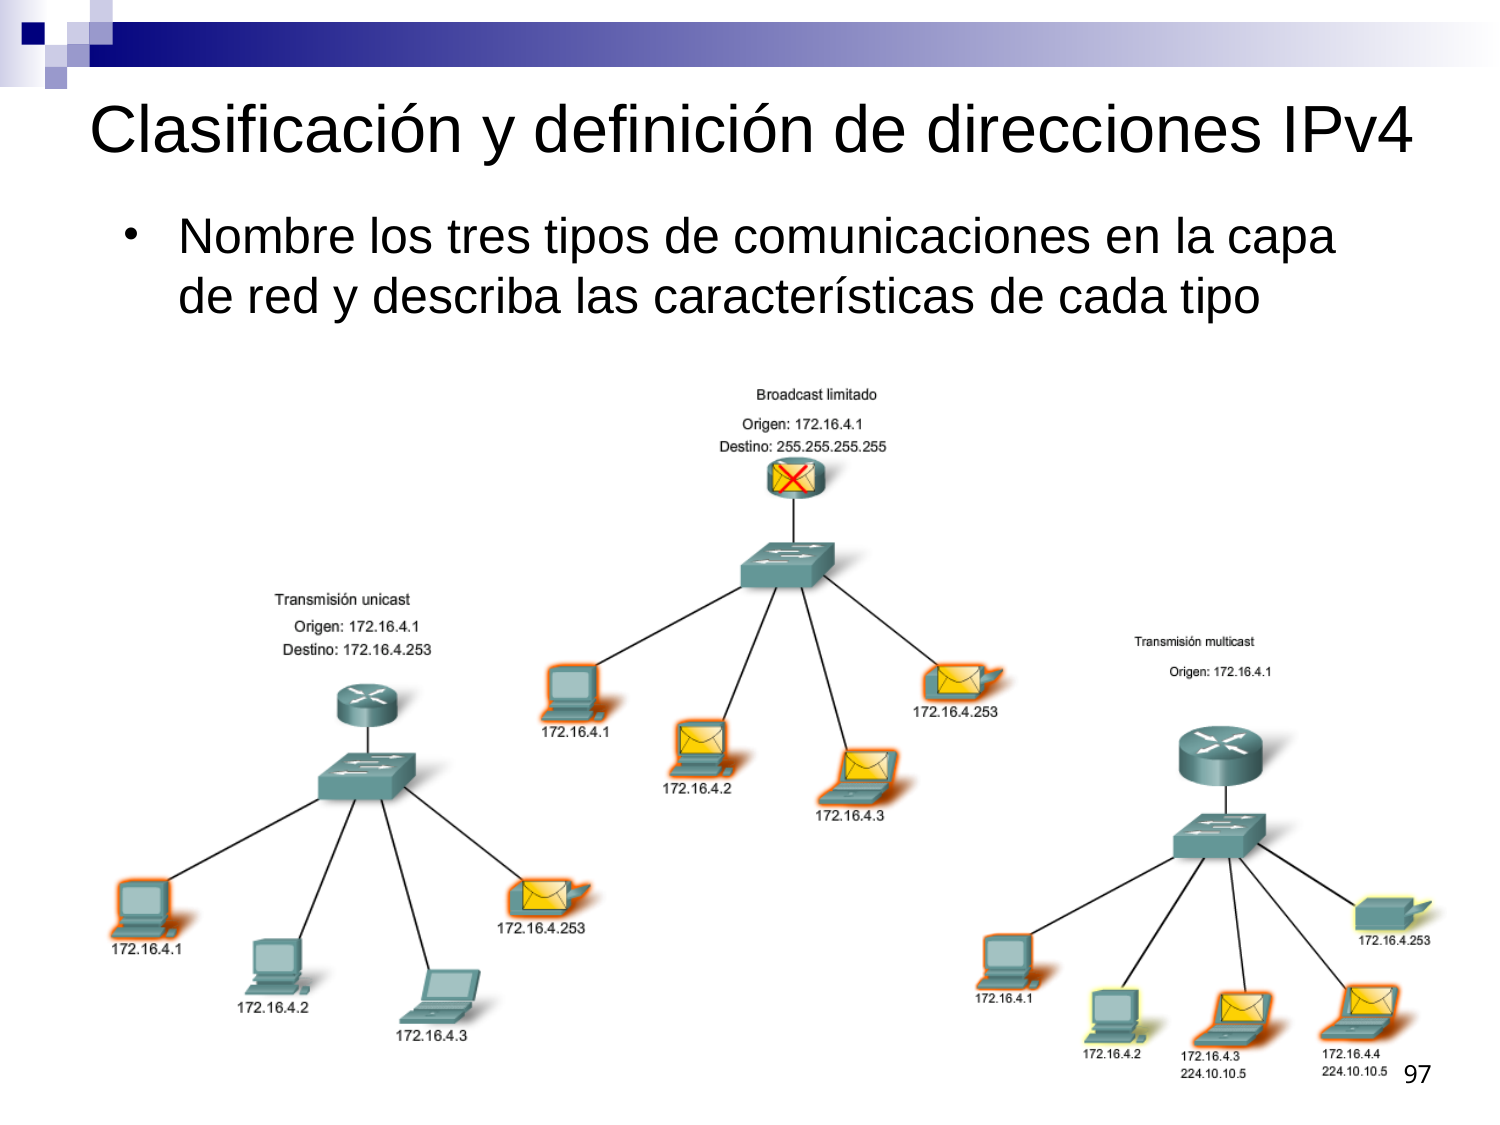

Clasificación y definición de direcciones IPv4
Nombre los tres tipos de comunicaciones en la capa de red y describa las características de cada tipo